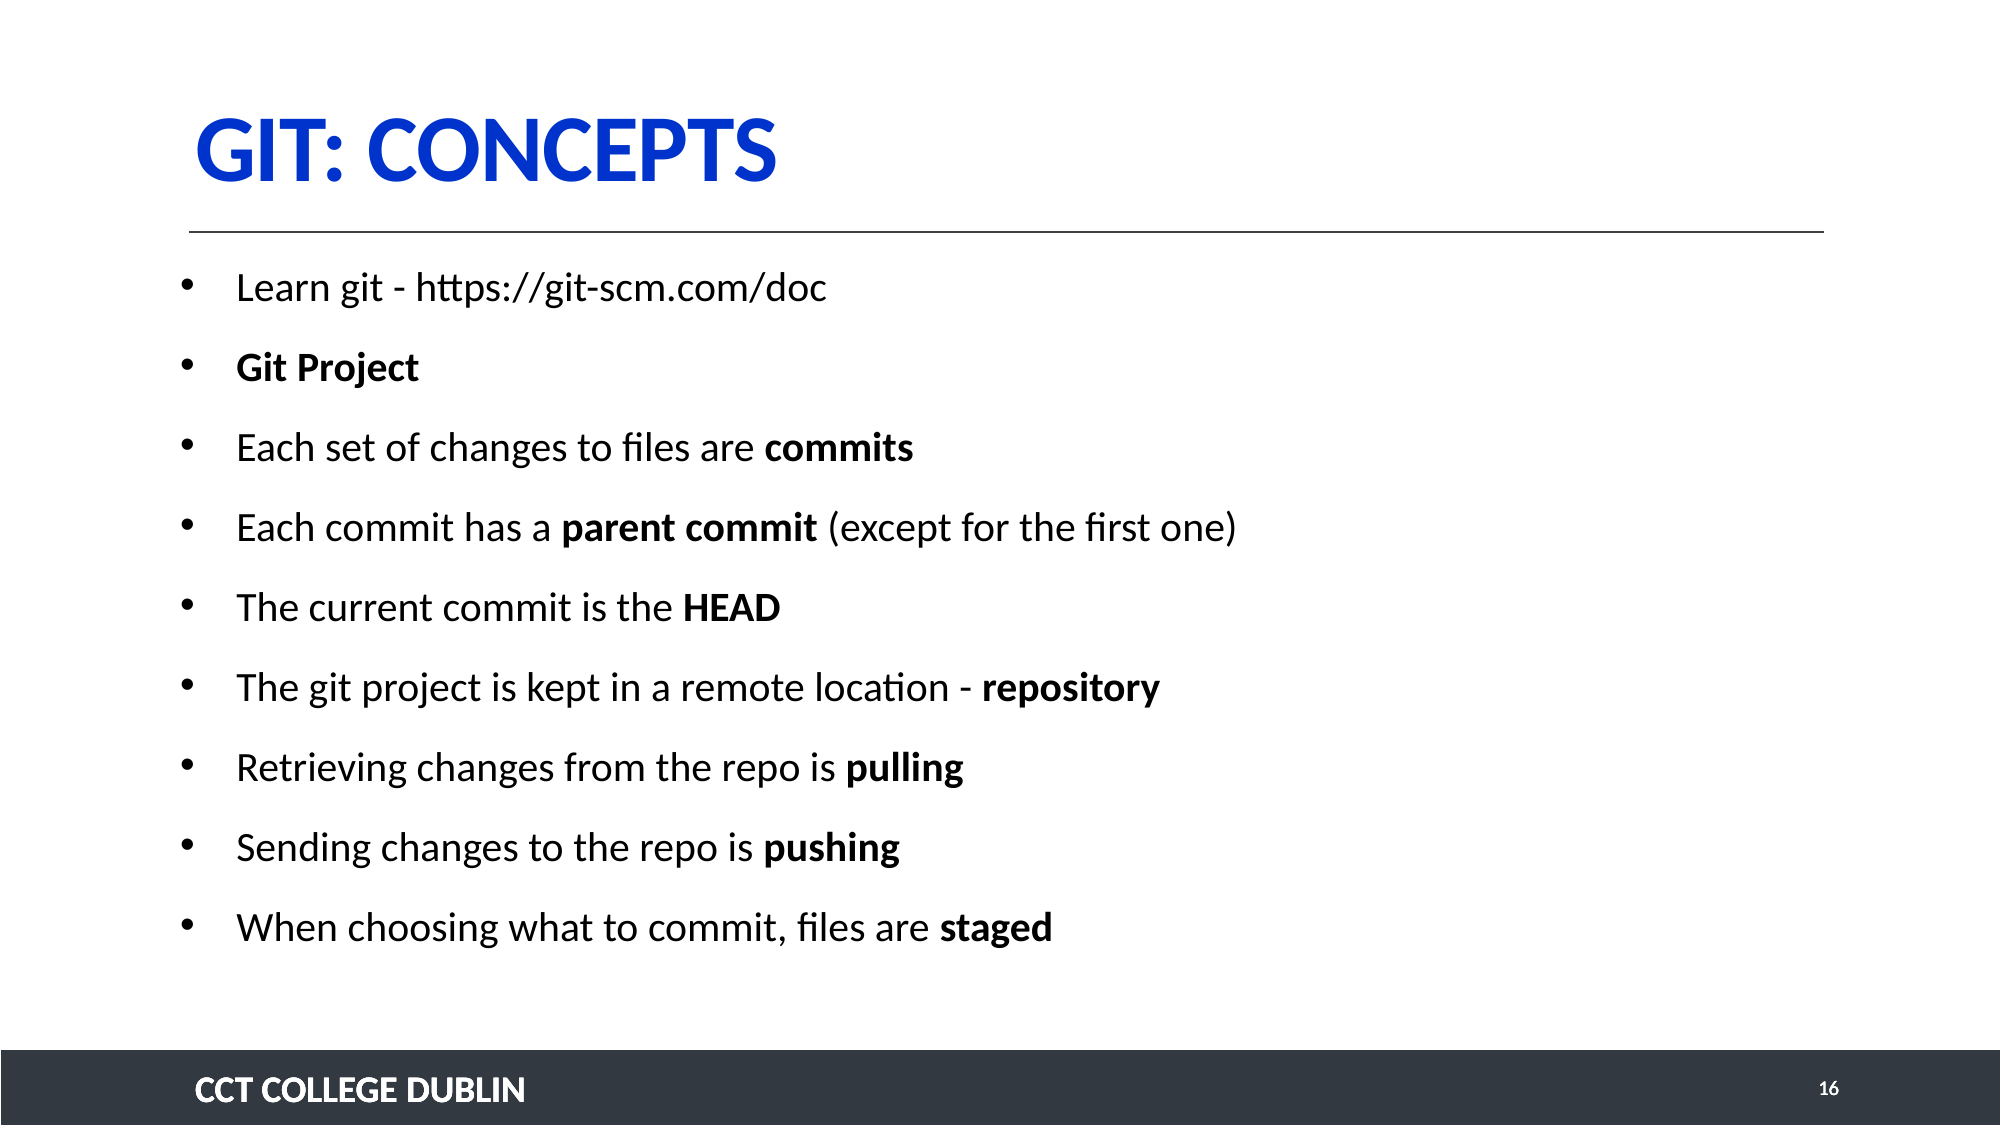

# GIT: CONCEPTS
Learn git - https://git-scm.com/doc
Git Project
Each set of changes to files are commits
Each commit has a parent commit (except for the first one)
The current commit is the HEAD
The git project is kept in a remote location - repository
Retrieving changes from the repo is pulling
Sending changes to the repo is pushing
When choosing what to commit, files are staged
CCT COLLEGE DUBLIN
CCT COLLEGE DUBLIN
CCT COLLEGE DUBLIN
16
16
16